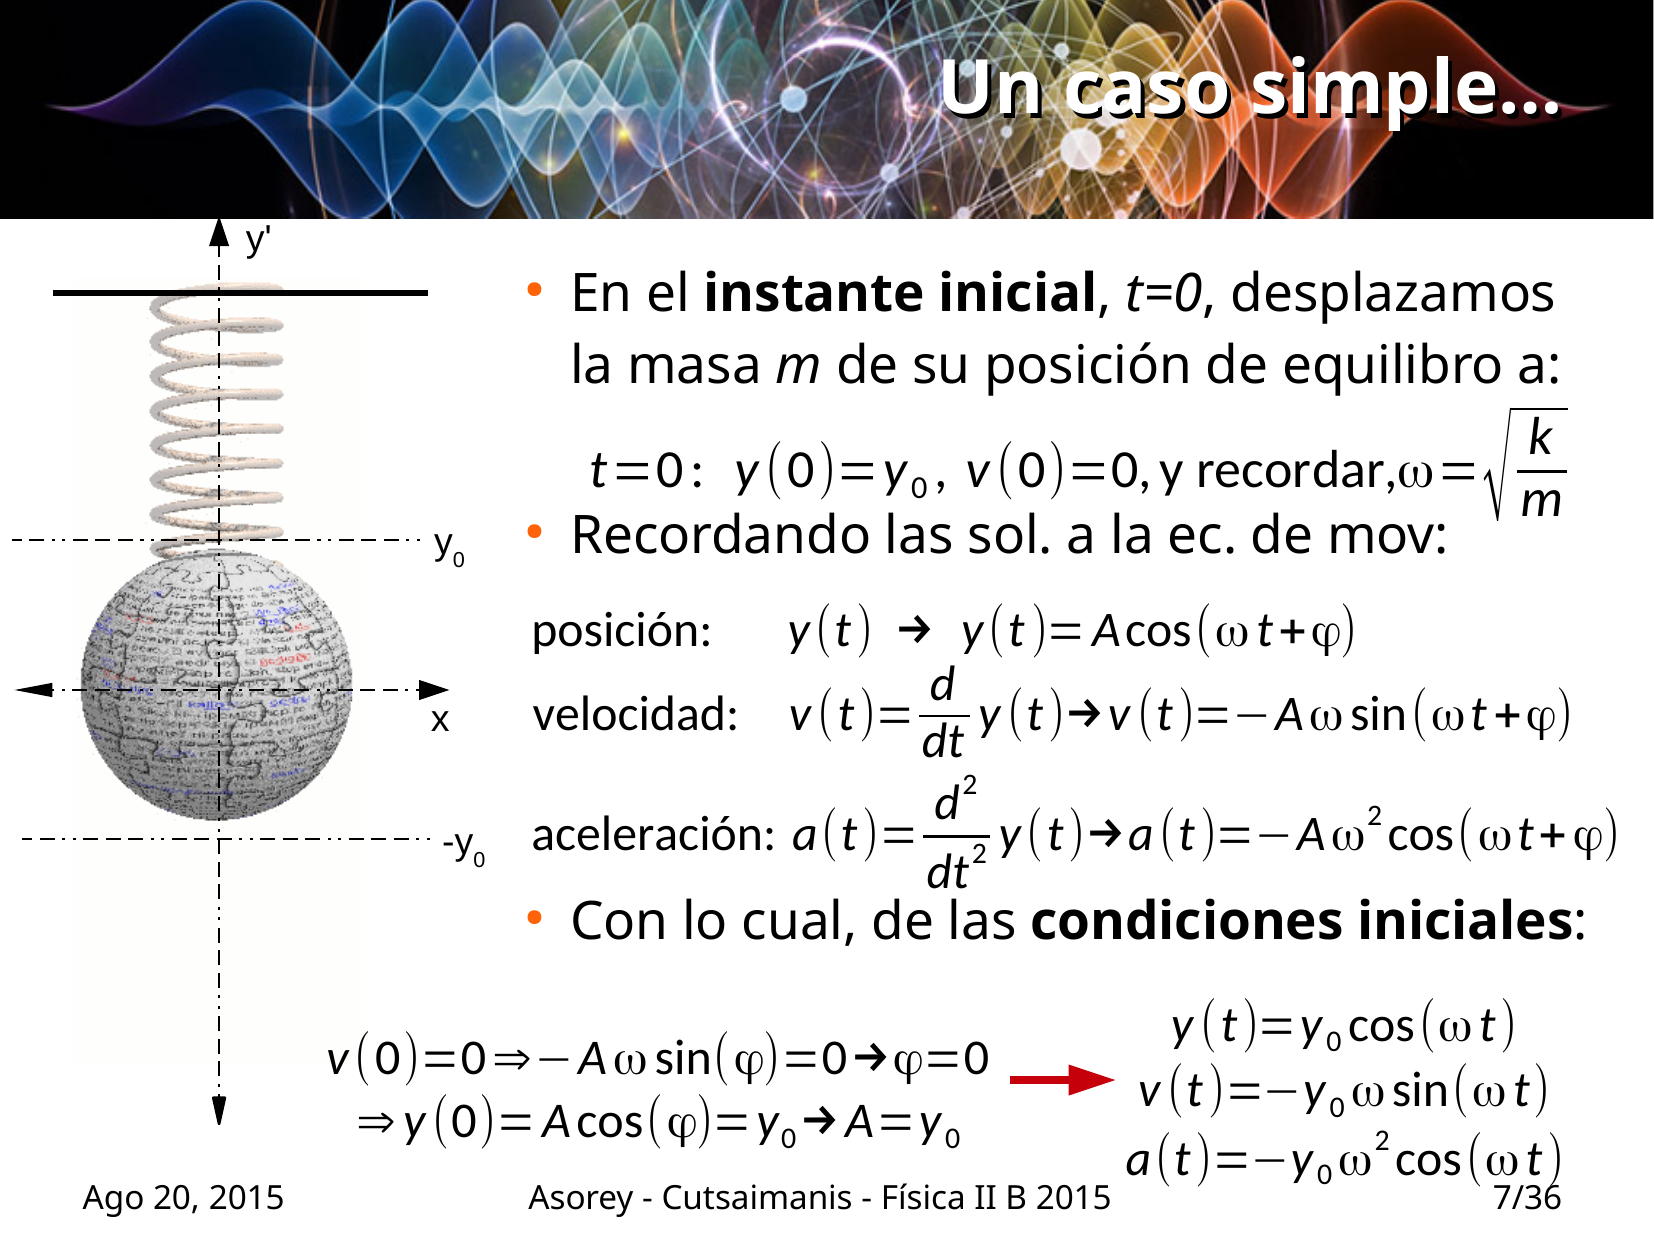

# Un caso simple…
y'
En el instante inicial, t=0, desplazamos la masa m de su posición de equilibro a:
Recordando las sol. a la ec. de mov:
Con lo cual, de las condiciones iniciales:
y0
x
-y0
Ago 20, 2015
Asorey - Cutsaimanis - Física II B 2015
7